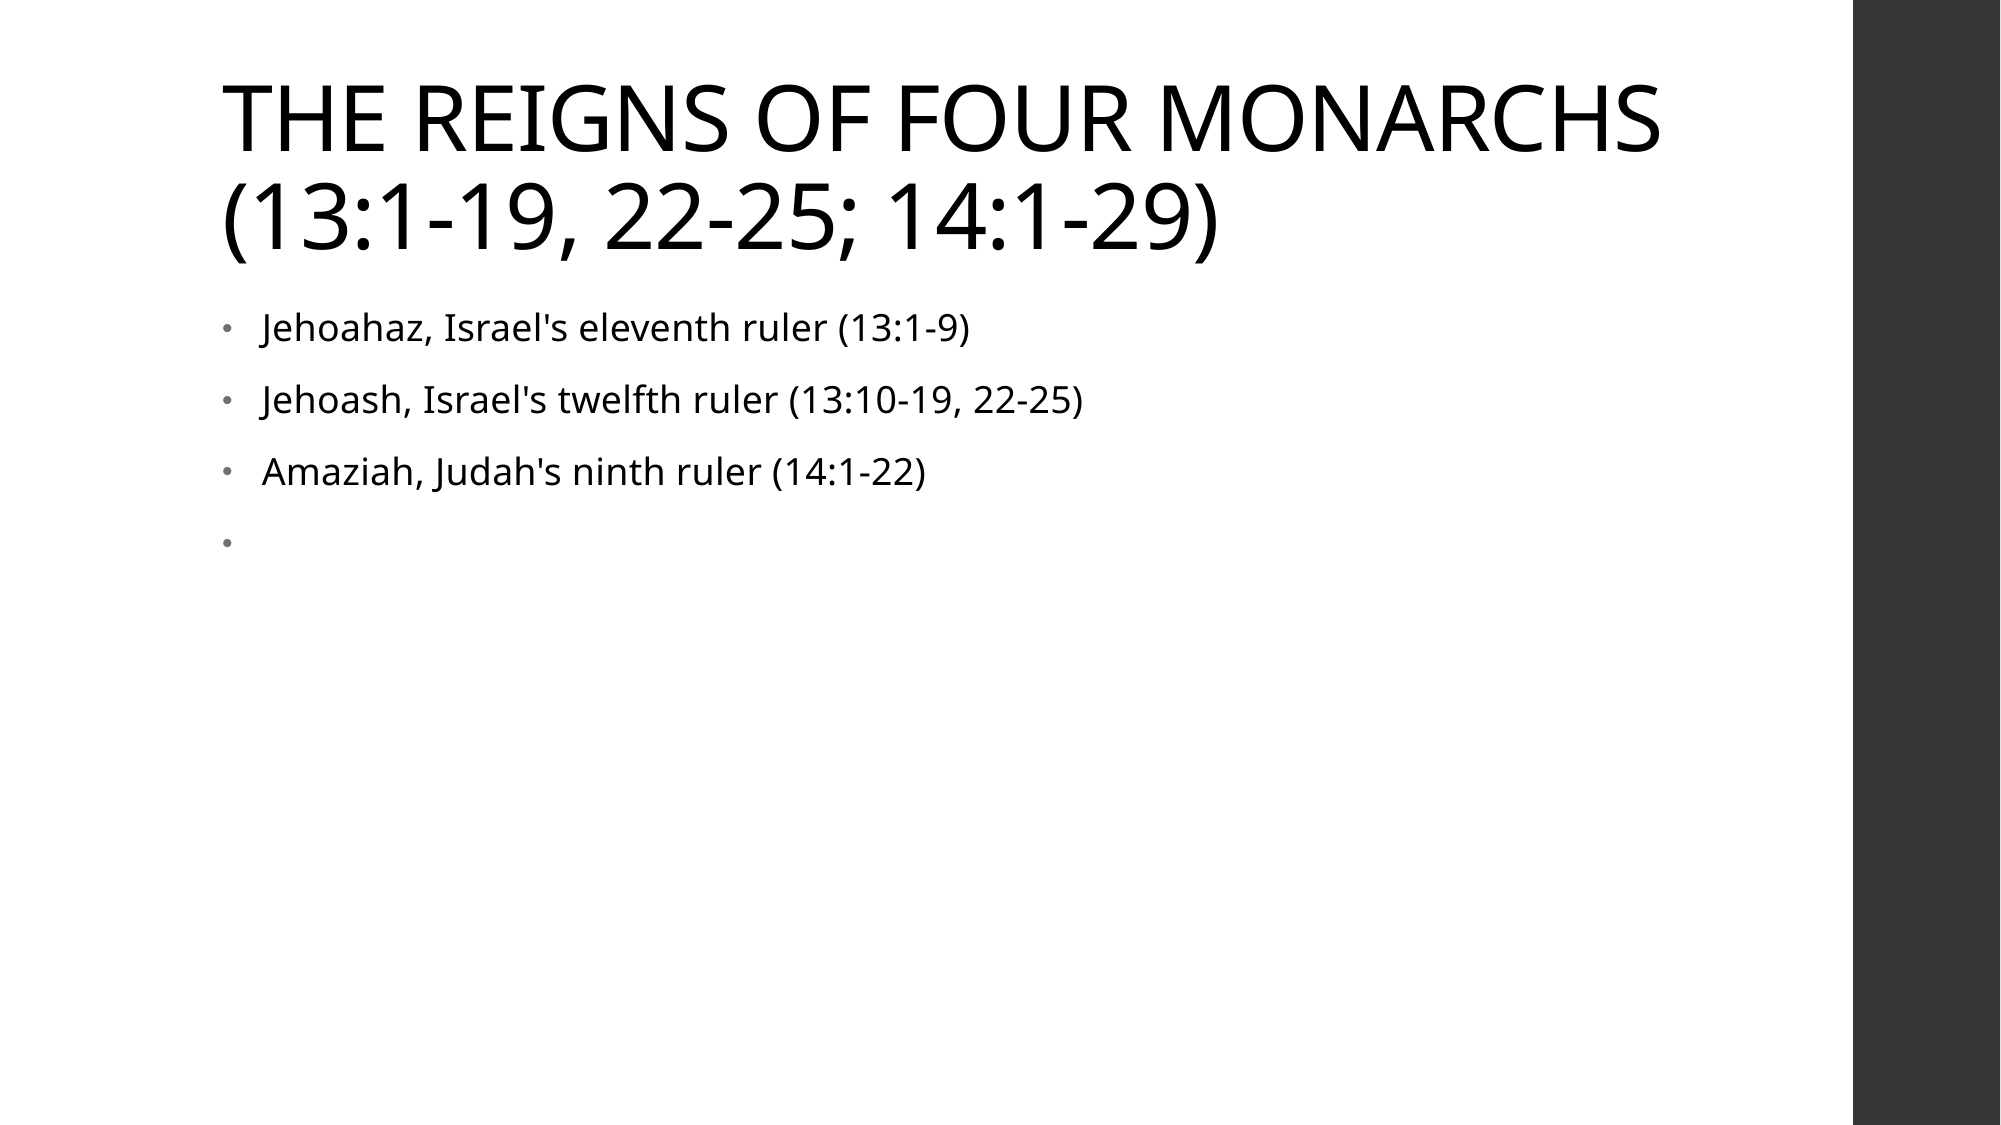

# THE REIGNS OF FOUR MONARCHS (13:1-19, 22-25; 14:1-29)
 Jehoahaz, Israel's eleventh ruler (13:1-9)
 Jehoash, Israel's twelfth ruler (13:10-19, 22-25)
 Amaziah, Judah's ninth ruler (14:1-22)